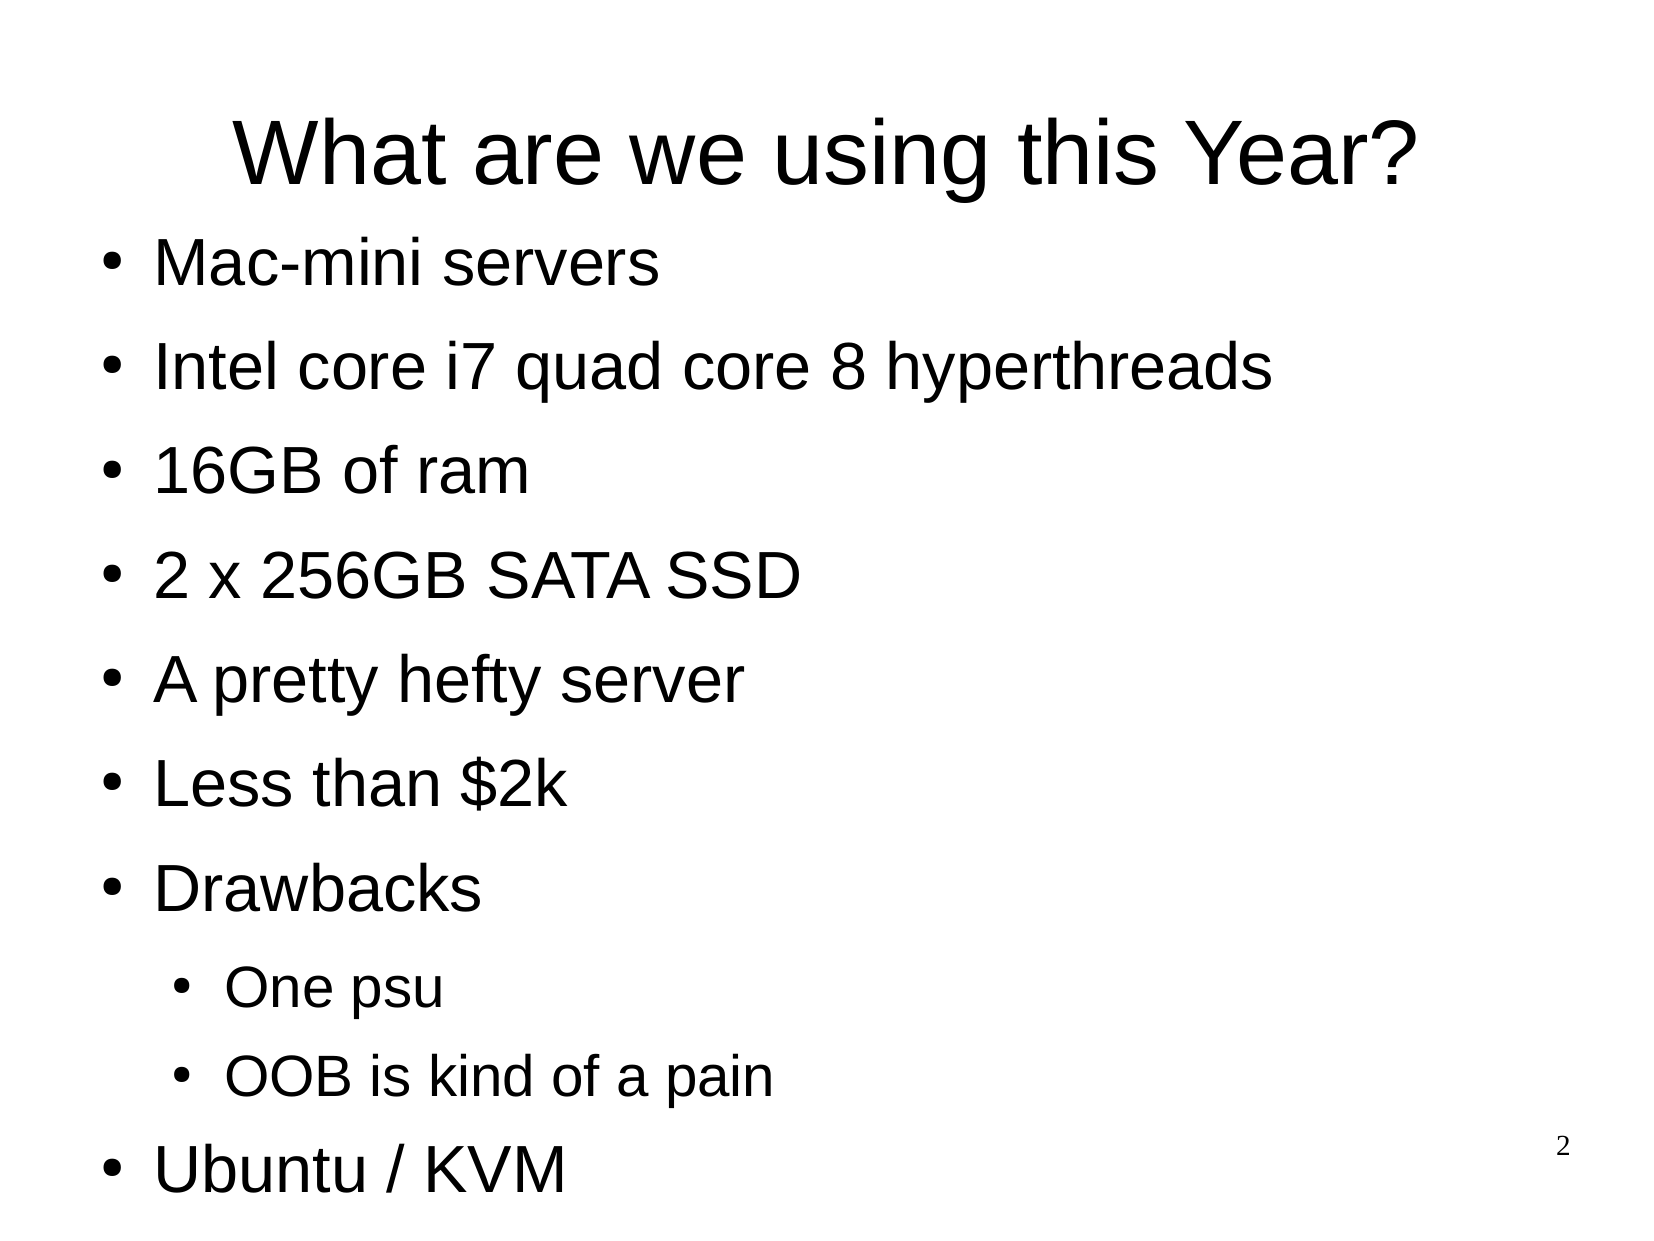

# What are we using this Year?
Mac-mini servers
Intel core i7 quad core 8 hyperthreads
16GB of ram
2 x 256GB SATA SSD
A pretty hefty server
Less than $2k
Drawbacks
One psu
OOB is kind of a pain
Ubuntu / KVM
2